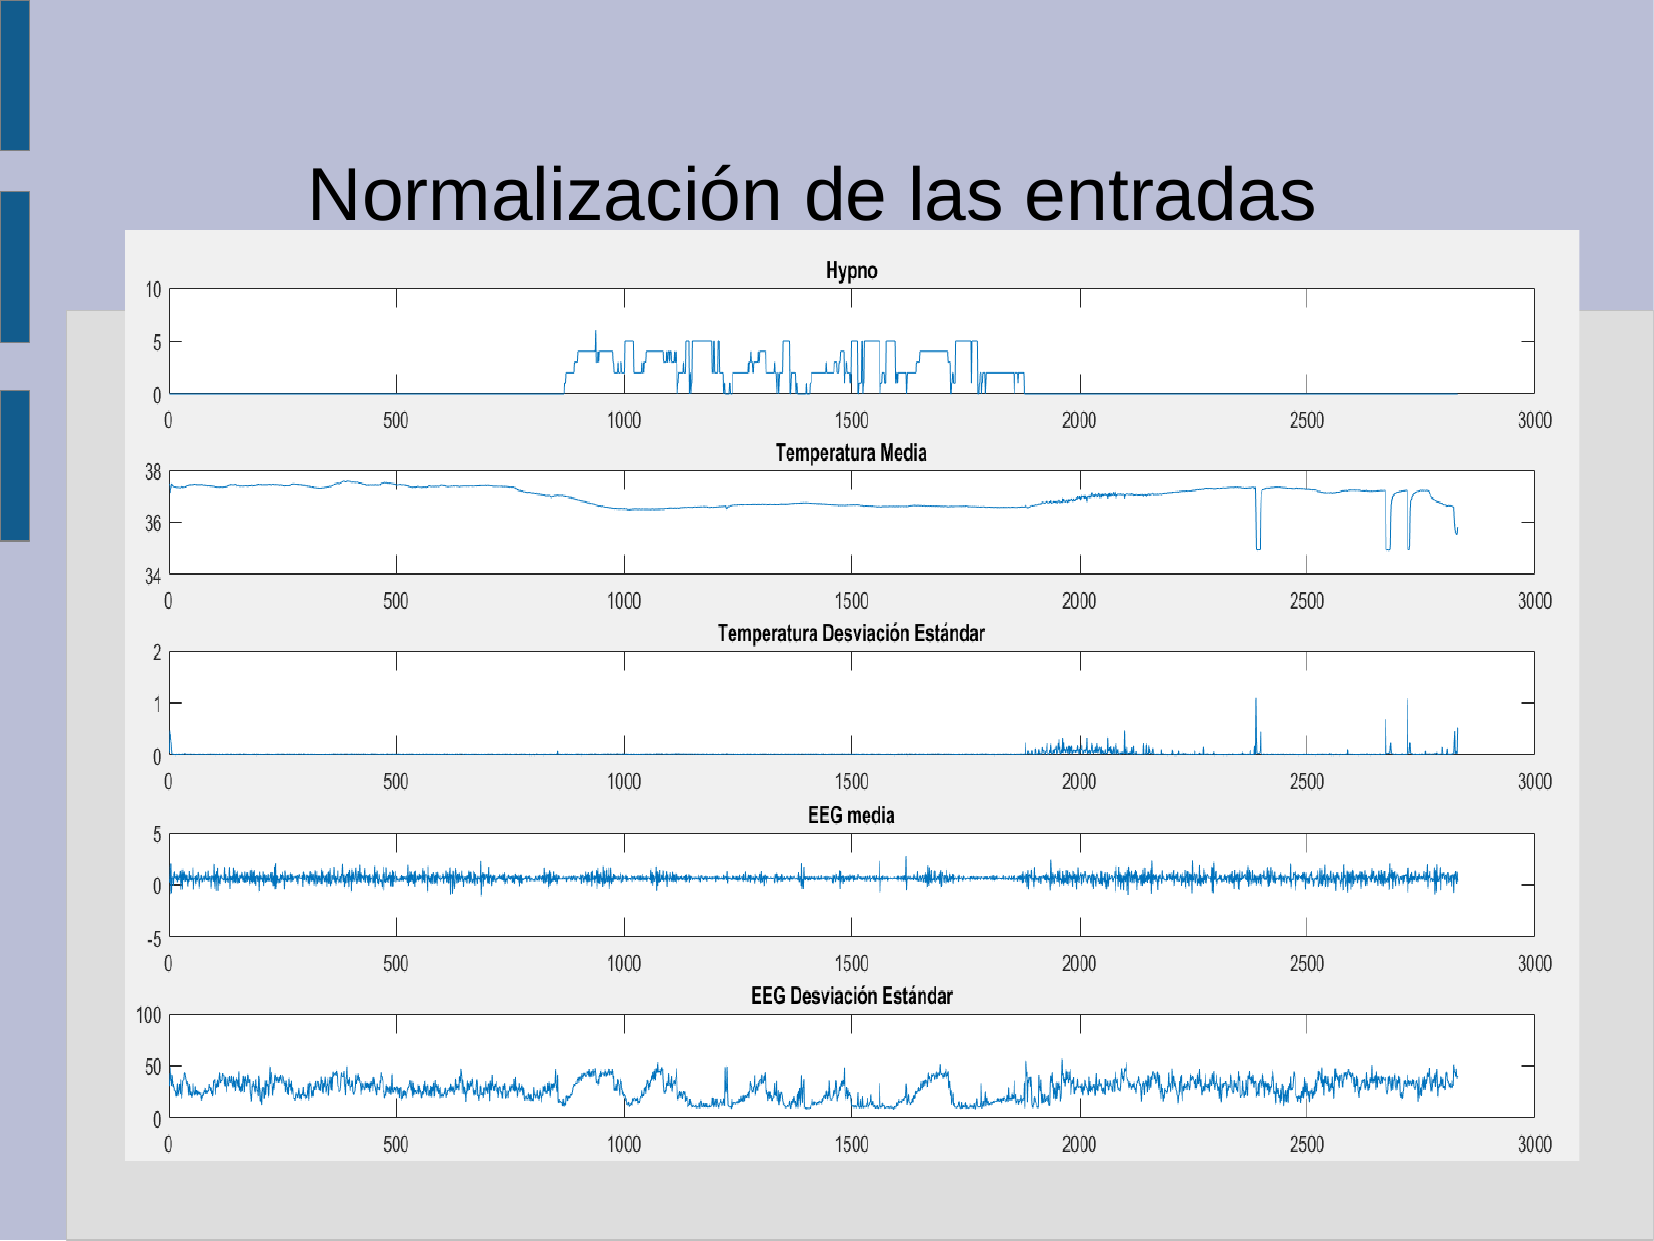

# Normalización de las entradas
Cada grupo de 30 segundos cuenta con 1 señal de hipnograma, 30 señales de temperatura corporal y 3000 señales de EEG. De los marcos para temperatura corporal y el EEG se ha extraído la media, para que coincidan con la frecuencia del hipnograma.
Además, algunas señales del hipnograma no tienen valores válidos por lo que no se han tenido en cuenta para esta aproximación. Sin embargo, hemos decidido conservar los valores de temperatura anómalos porque no consideramos que influyan al sistema gravemente y no podemos descartar que estos valores sean válidos.